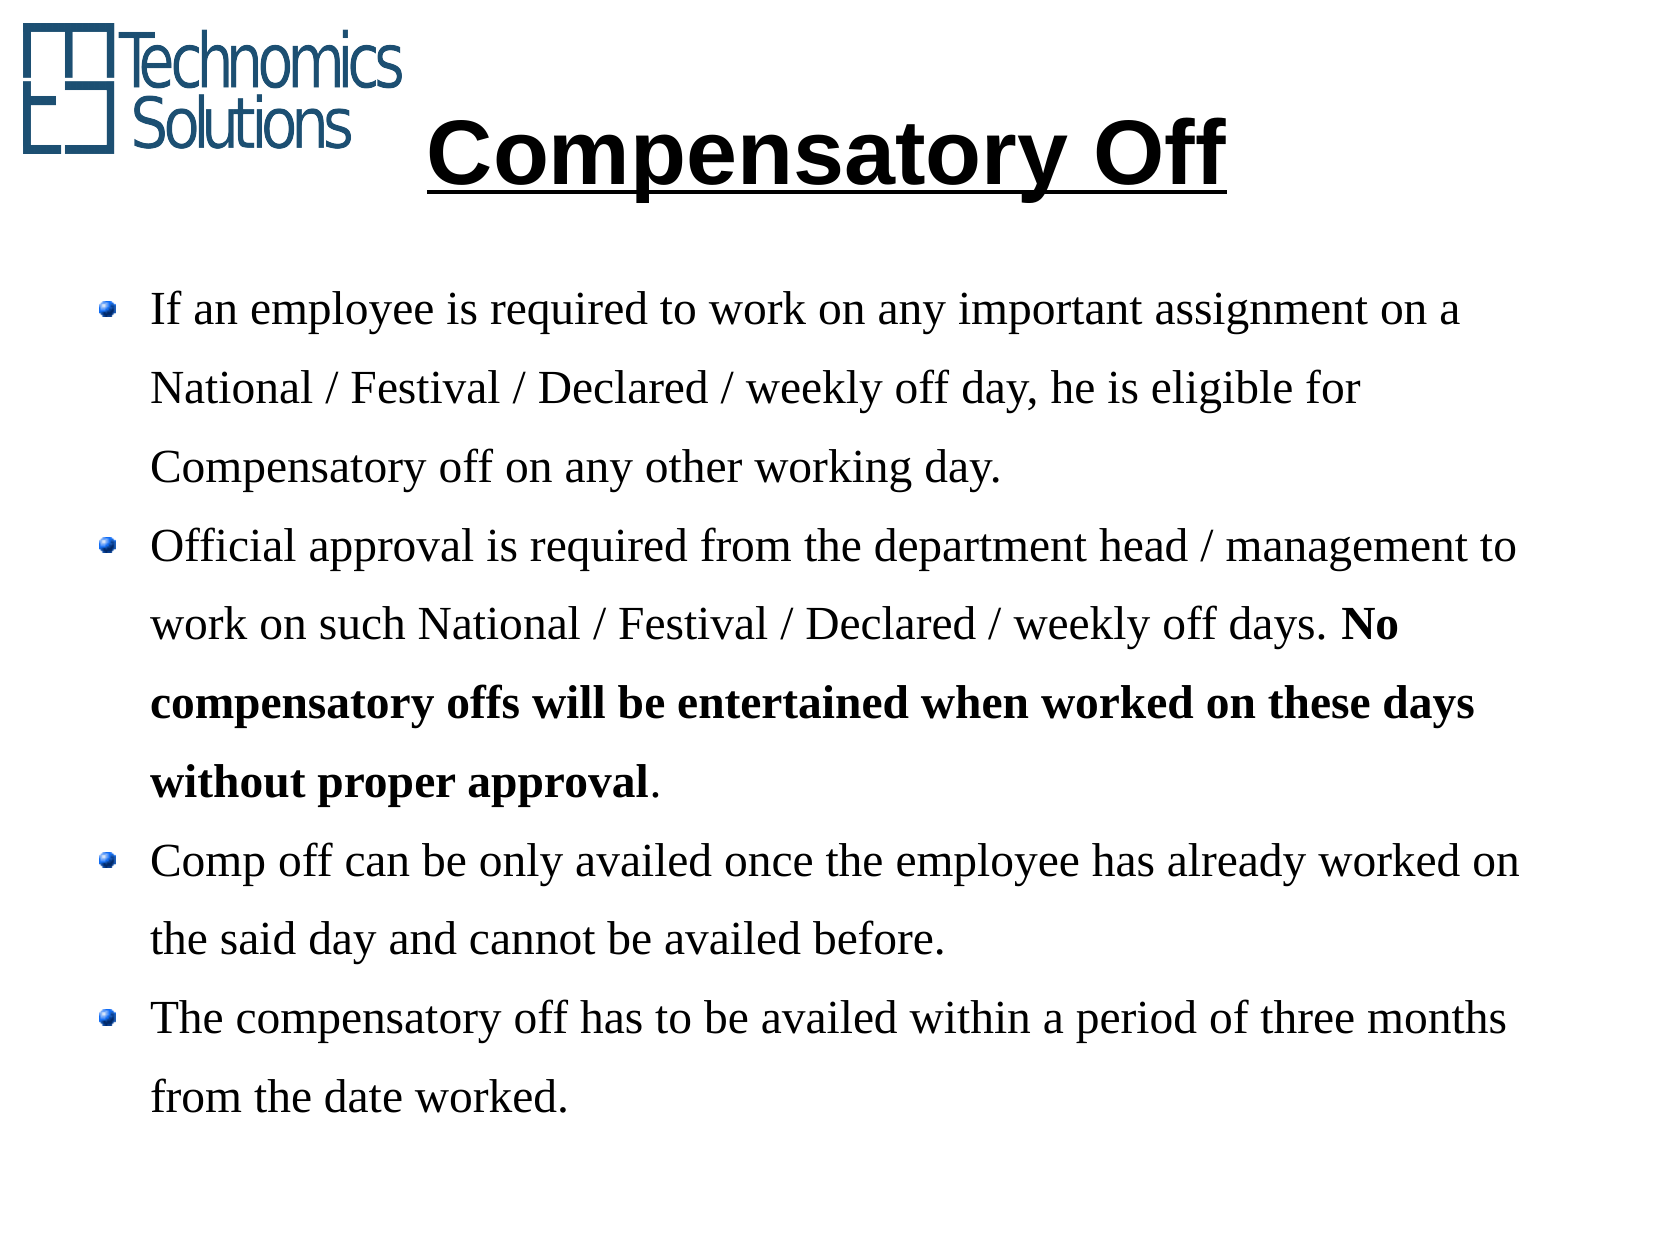

# Compensatory Off
If an employee is required to work on any important assignment on a National / Festival / Declared / weekly off day, he is eligible for Compensatory off on any other working day.
Official approval is required from the department head / management to work on such National / Festival / Declared / weekly off days. No compensatory offs will be entertained when worked on these days without proper approval.
Comp off can be only availed once the employee has already worked on the said day and cannot be availed before.
The compensatory off has to be availed within a period of three months from the date worked.